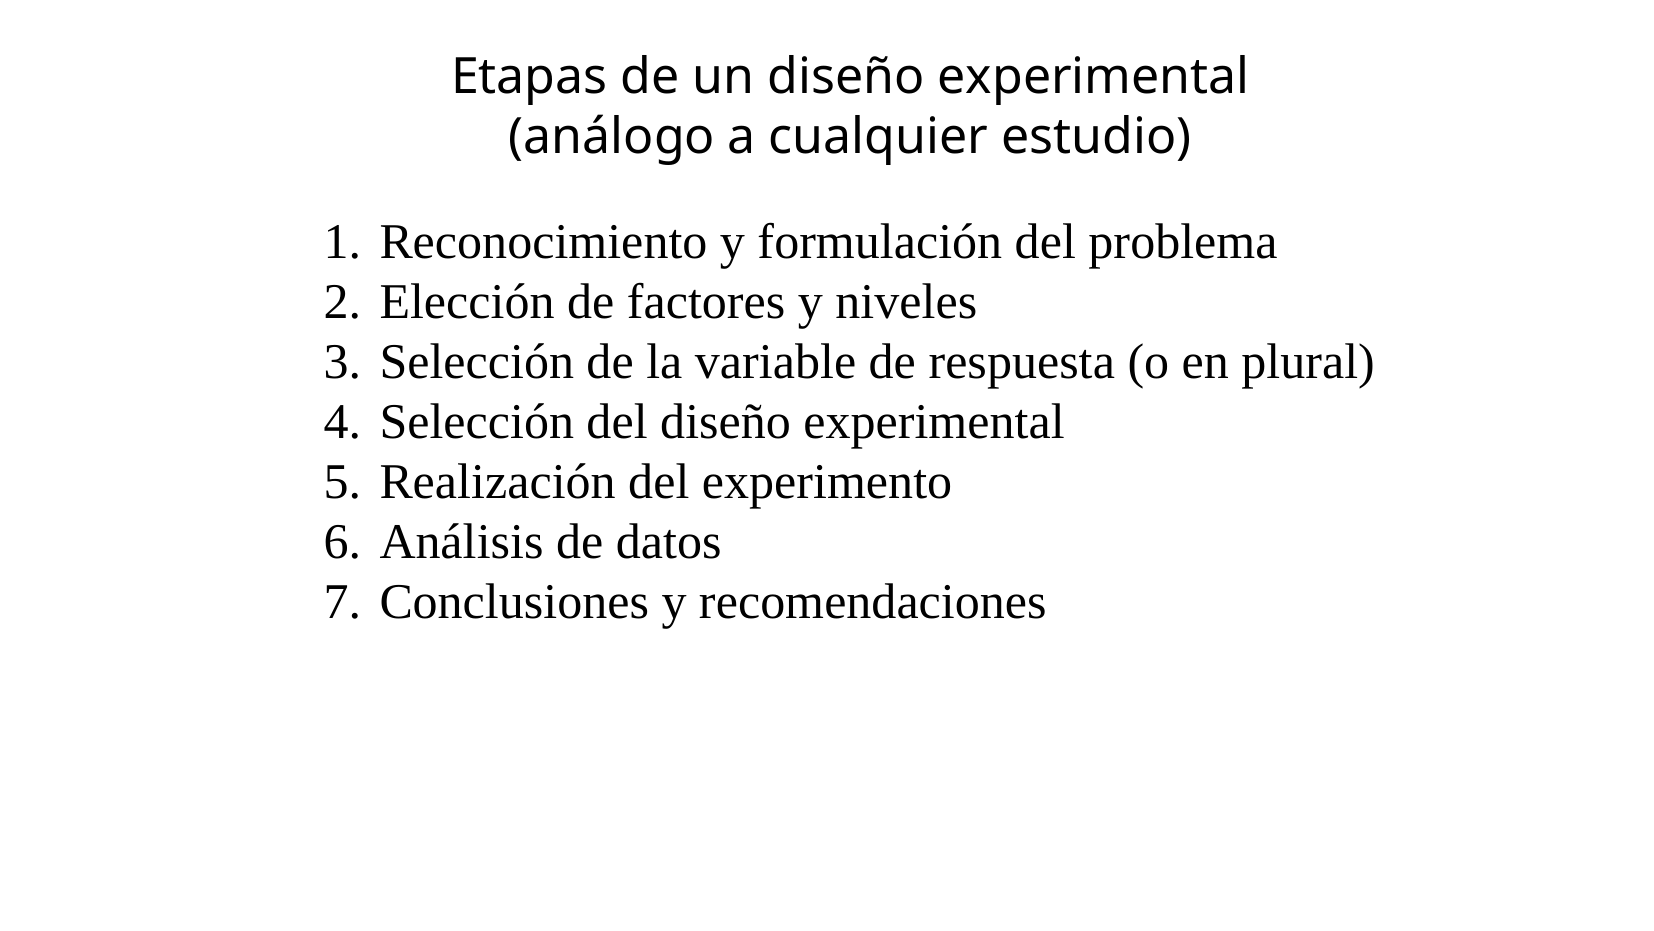

Etapas de un diseño experimental
(análogo a cualquier estudio)
Reconocimiento y formulación del problema
Elección de factores y niveles
Selección de la variable de respuesta (o en plural)
Selección del diseño experimental
Realización del experimento
Análisis de datos
Conclusiones y recomendaciones